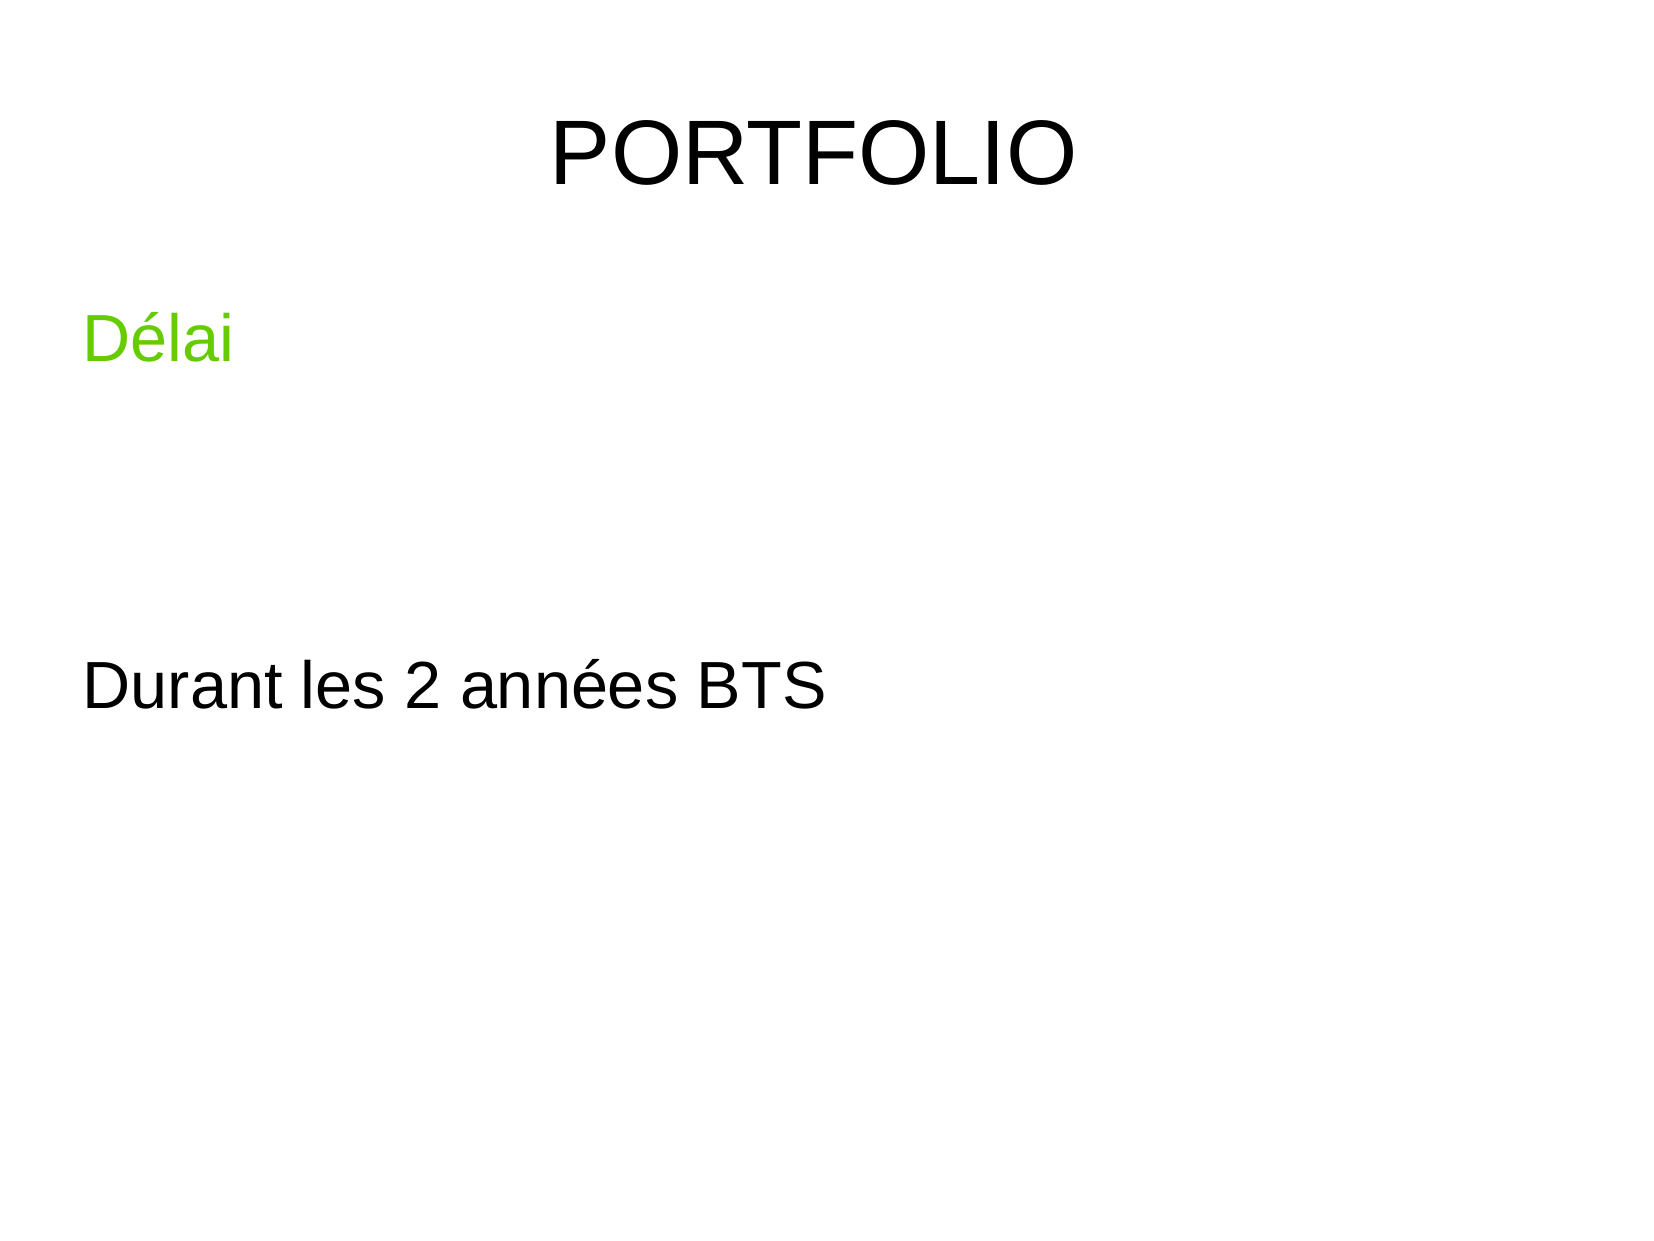

# PORTFOLIO
Délai
Durant les 2 années BTS